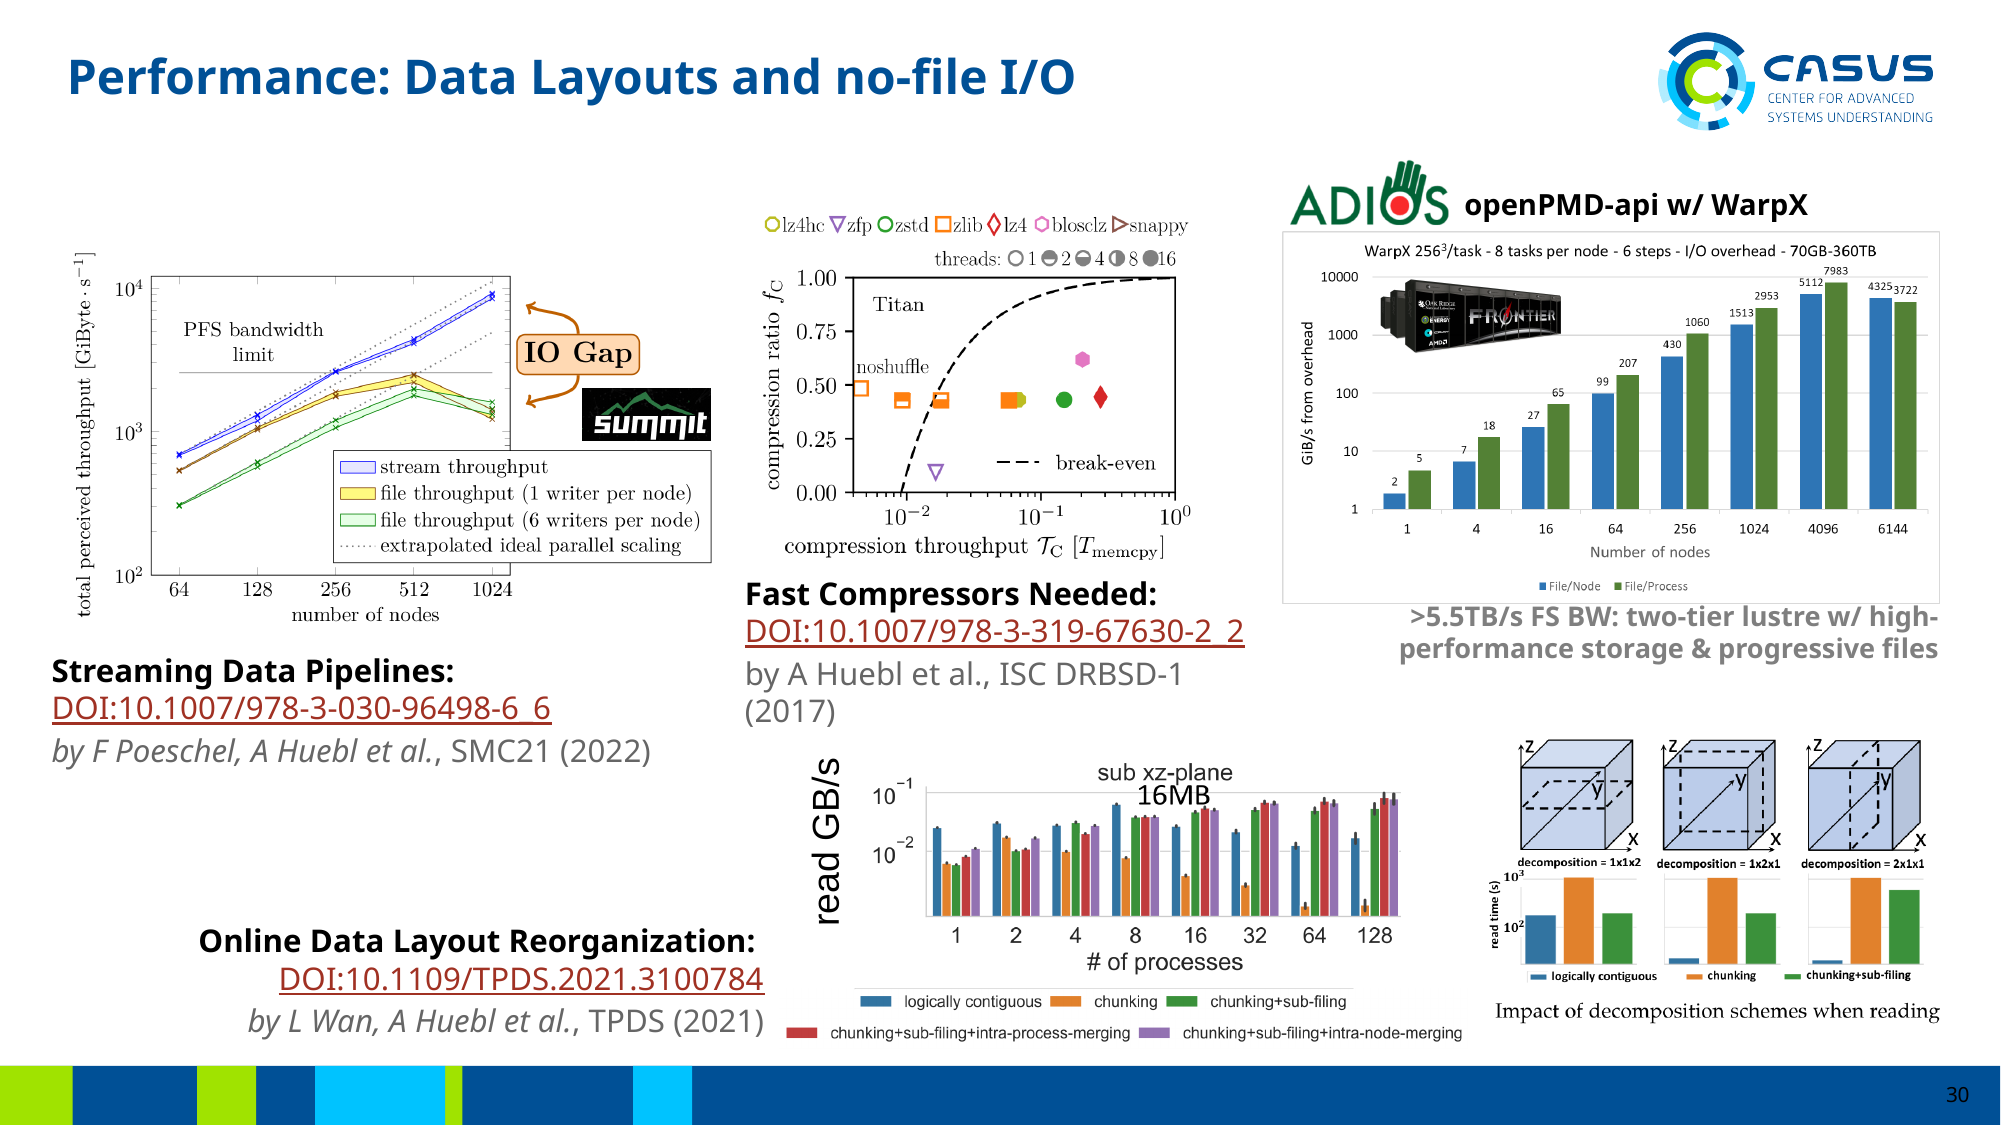

# Performance: Data Layouts and no-file I/O
openPMD-api w/ WarpX
>5.5TB/s FS BW: two-tier lustre w/ high-performance storage & progressive files
Fast Compressors Needed:
DOI:10.1007/978-3-319-67630-2_2
by A Huebl et al., ISC DRBSD-1 (2017)
Streaming Data Pipelines: DOI:10.1007/978-3-030-96498-6_6
by F Poeschel, A Huebl et al., SMC21 (2022)
read GB/s
Online Data Layout Reorganization: DOI:10.1109/TPDS.2021.3100784
by L Wan, A Huebl et al., TPDS (2021)
30